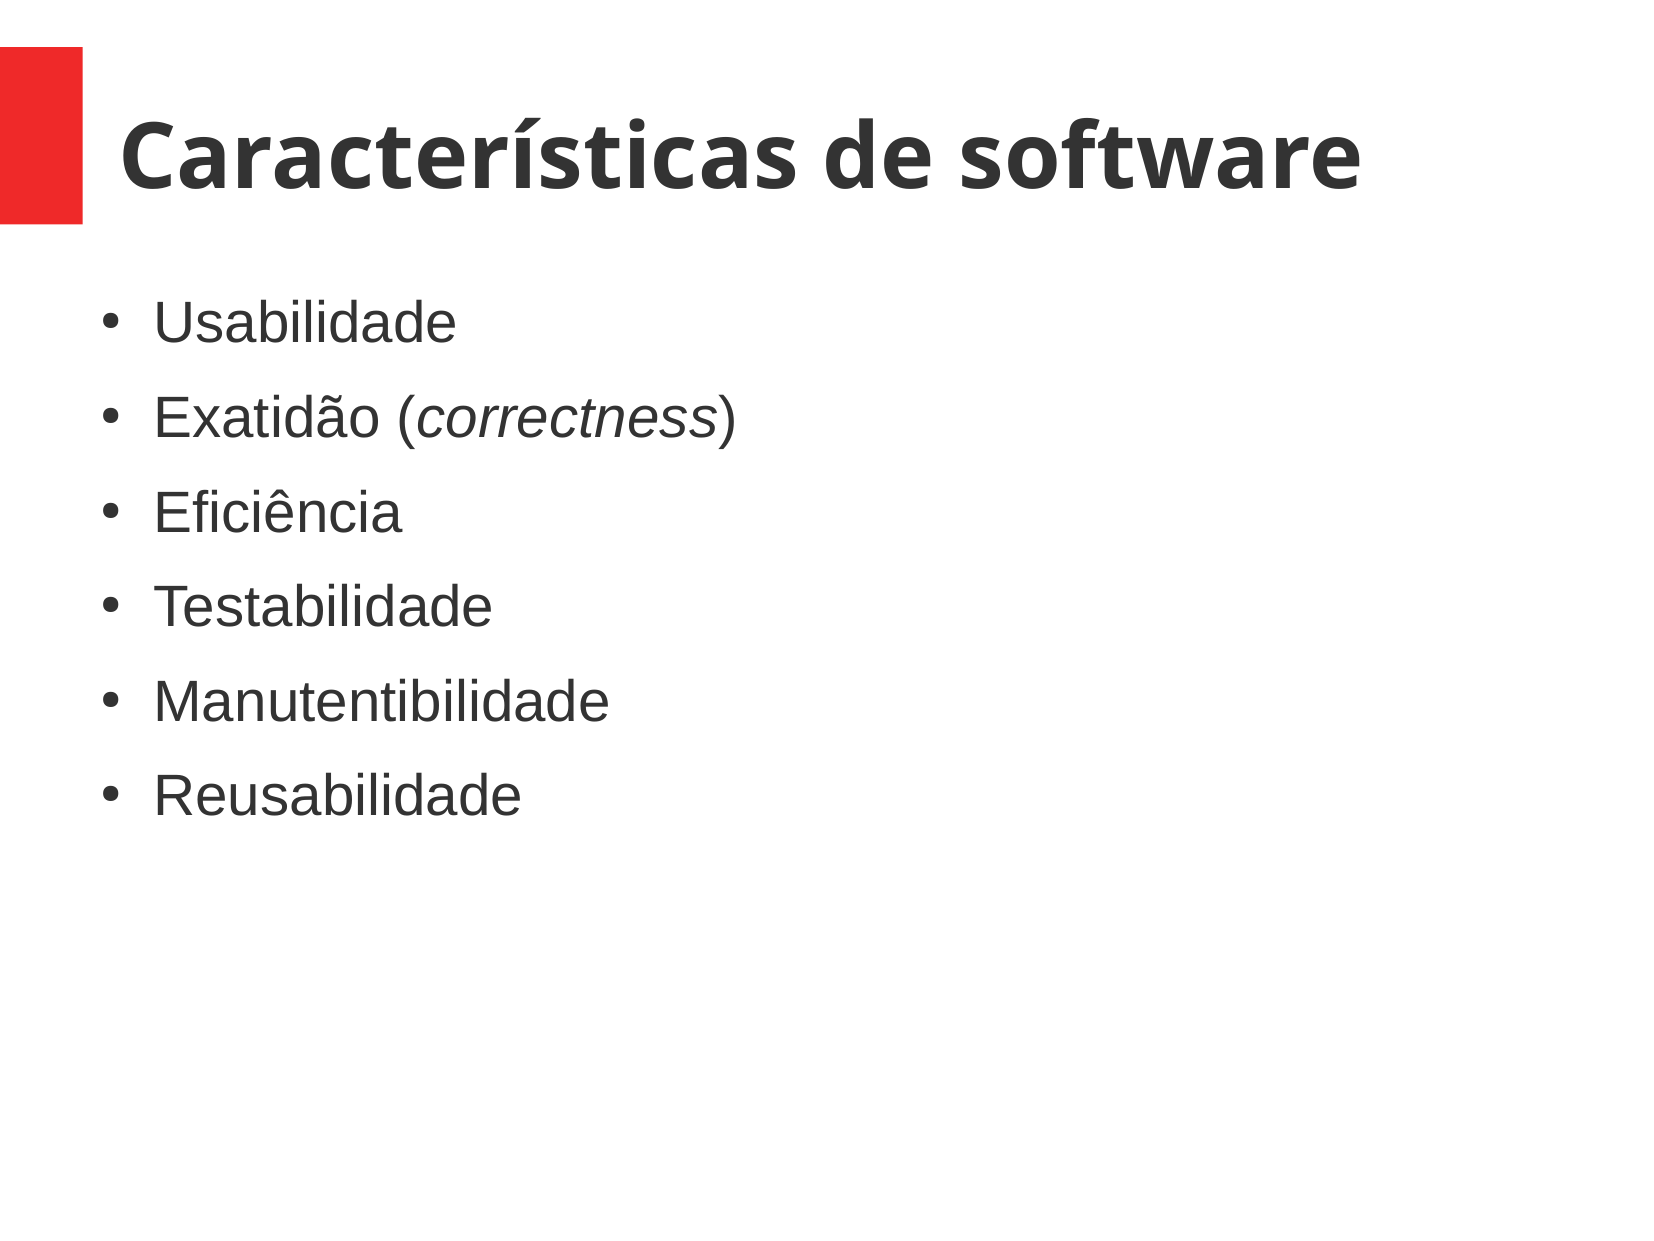

# Características de software
Usabilidade
Exatidão (correctness)
Eficiência
Testabilidade
Manutentibilidade
Reusabilidade